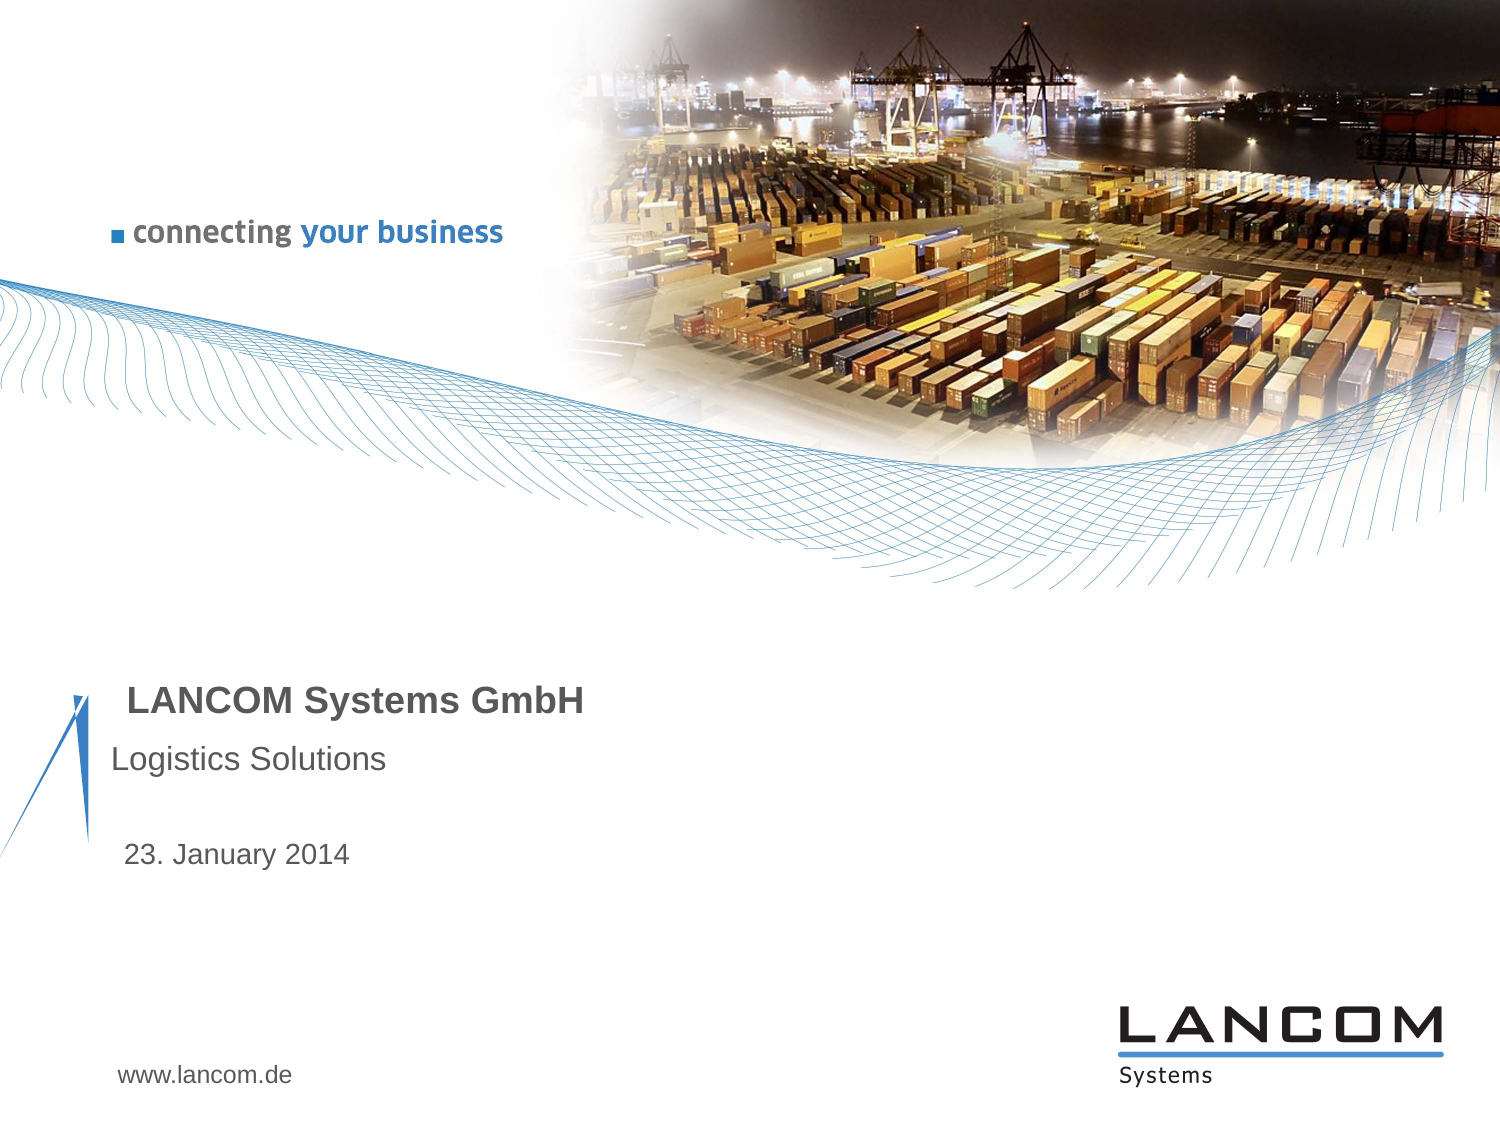

LANCOM Systems GmbH
# Logistics Solutions
23. January 2014